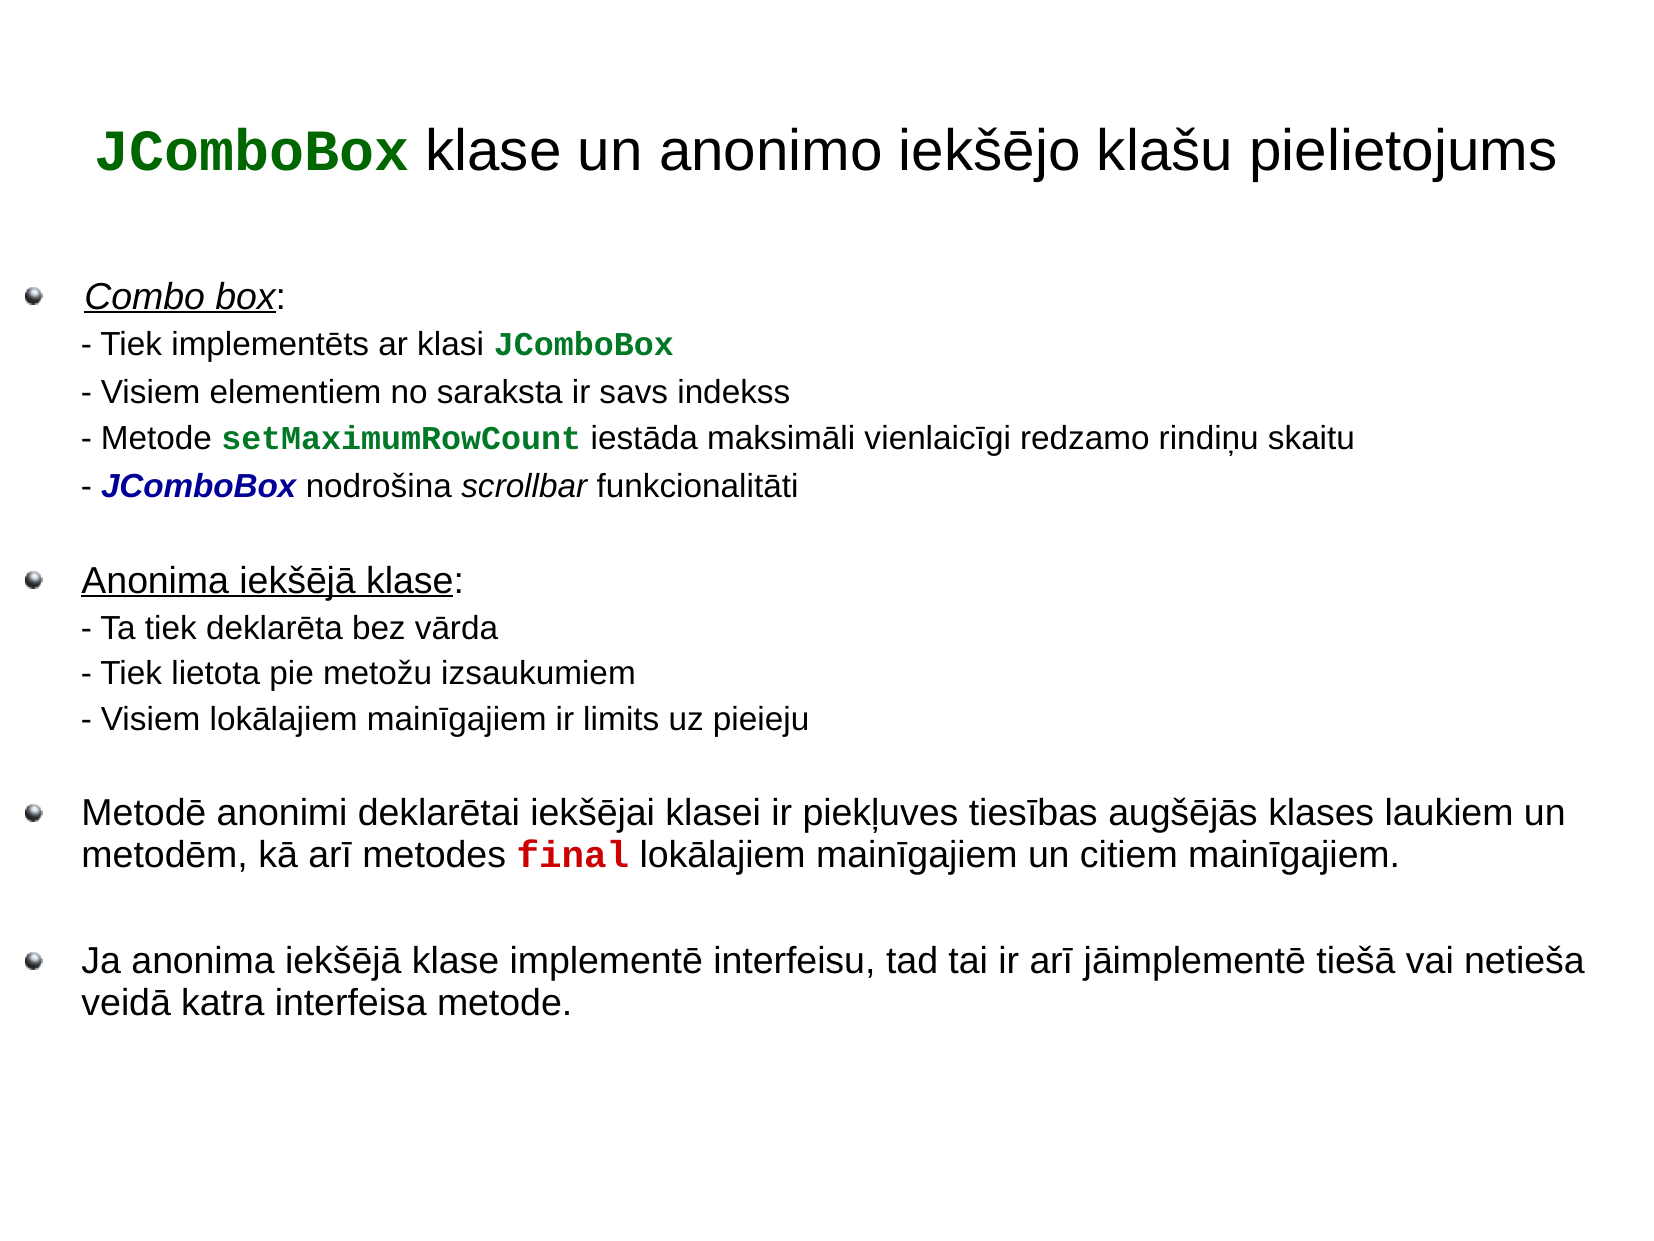

# JComboBox klase un anonimo iekšējo klašu pielietojums
 Combo box:
 - Tiek implementēts ar klasi JComboBox
 - Visiem elementiem no saraksta ir savs indekss
 - Metode setMaximumRowCount iestāda maksimāli vienlaicīgi redzamo rindiņu skaitu
 - JComboBox nodrošina scrollbar funkcionalitāti
Anonima iekšējā klase:
 - Ta tiek deklarēta bez vārda
 - Tiek lietota pie metožu izsaukumiem
 - Visiem lokālajiem mainīgajiem ir limits uz pieieju
Metodē anonimi deklarētai iekšējai klasei ir piekļuves tiesības augšējās klases laukiem un metodēm, kā arī metodes final lokālajiem mainīgajiem un citiem mainīgajiem.
Ja anonima iekšējā klase implementē interfeisu, tad tai ir arī jāimplementē tiešā vai netieša veidā katra interfeisa metode.